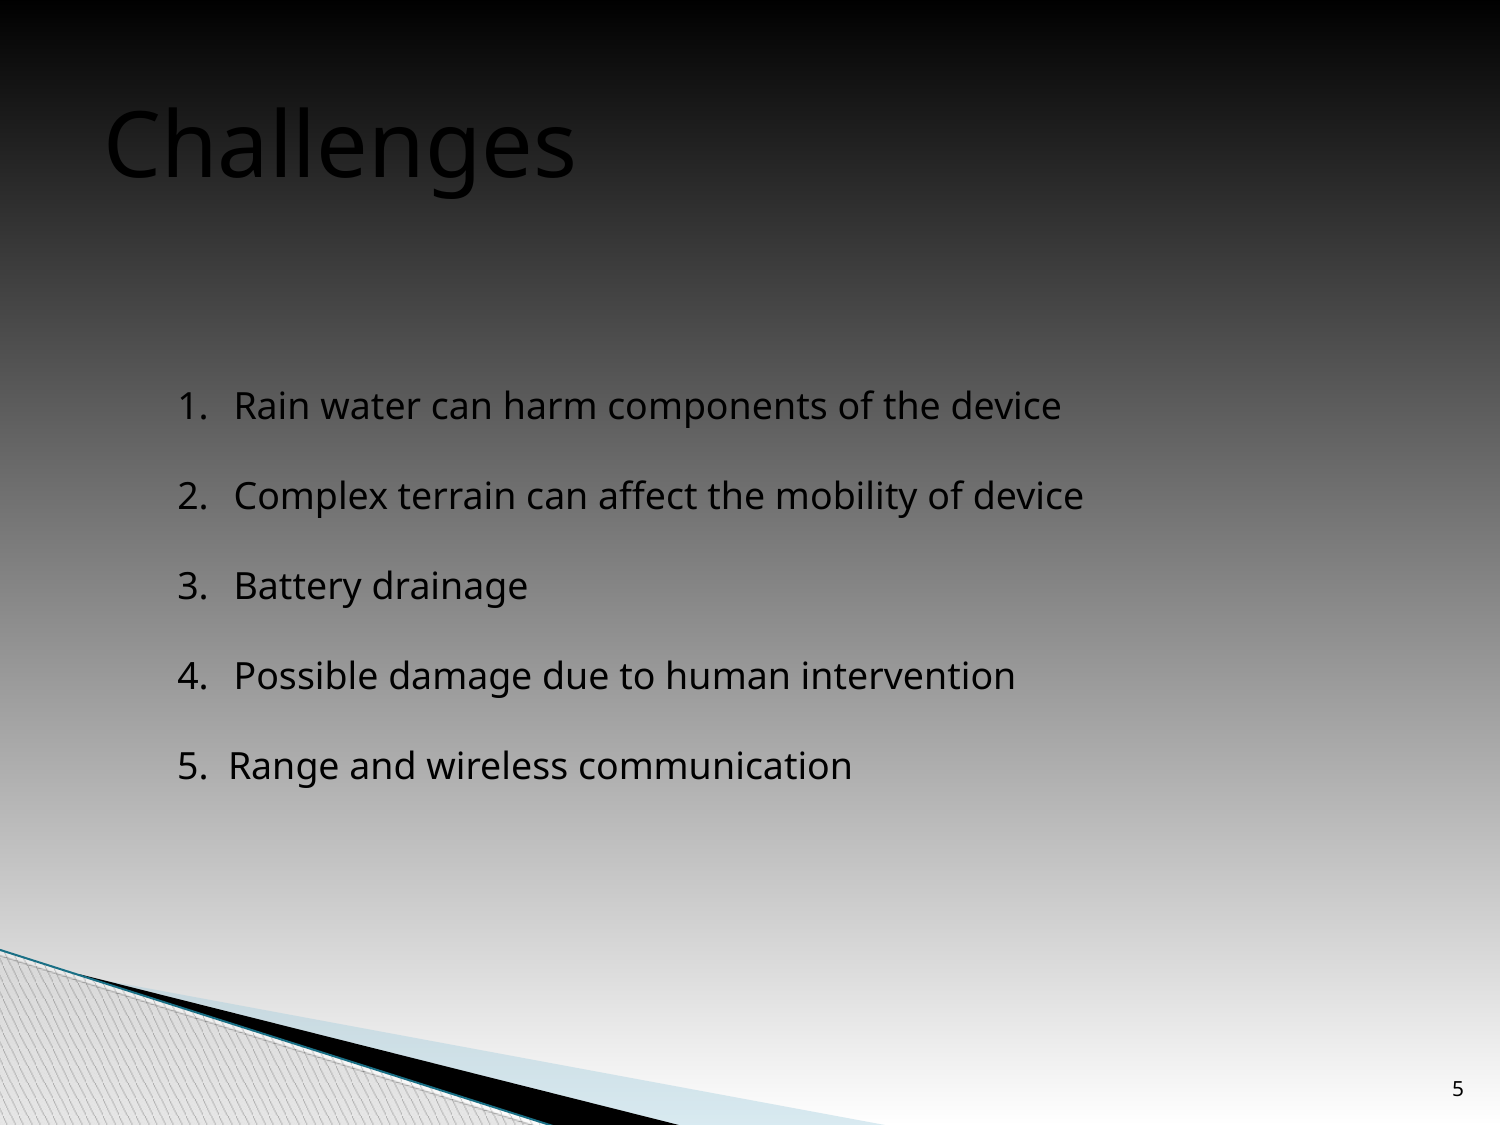

Challenges
Rain water can harm components of the device
Complex terrain can affect the mobility of device
Battery drainage
Possible damage due to human intervention
5. Range and wireless communication